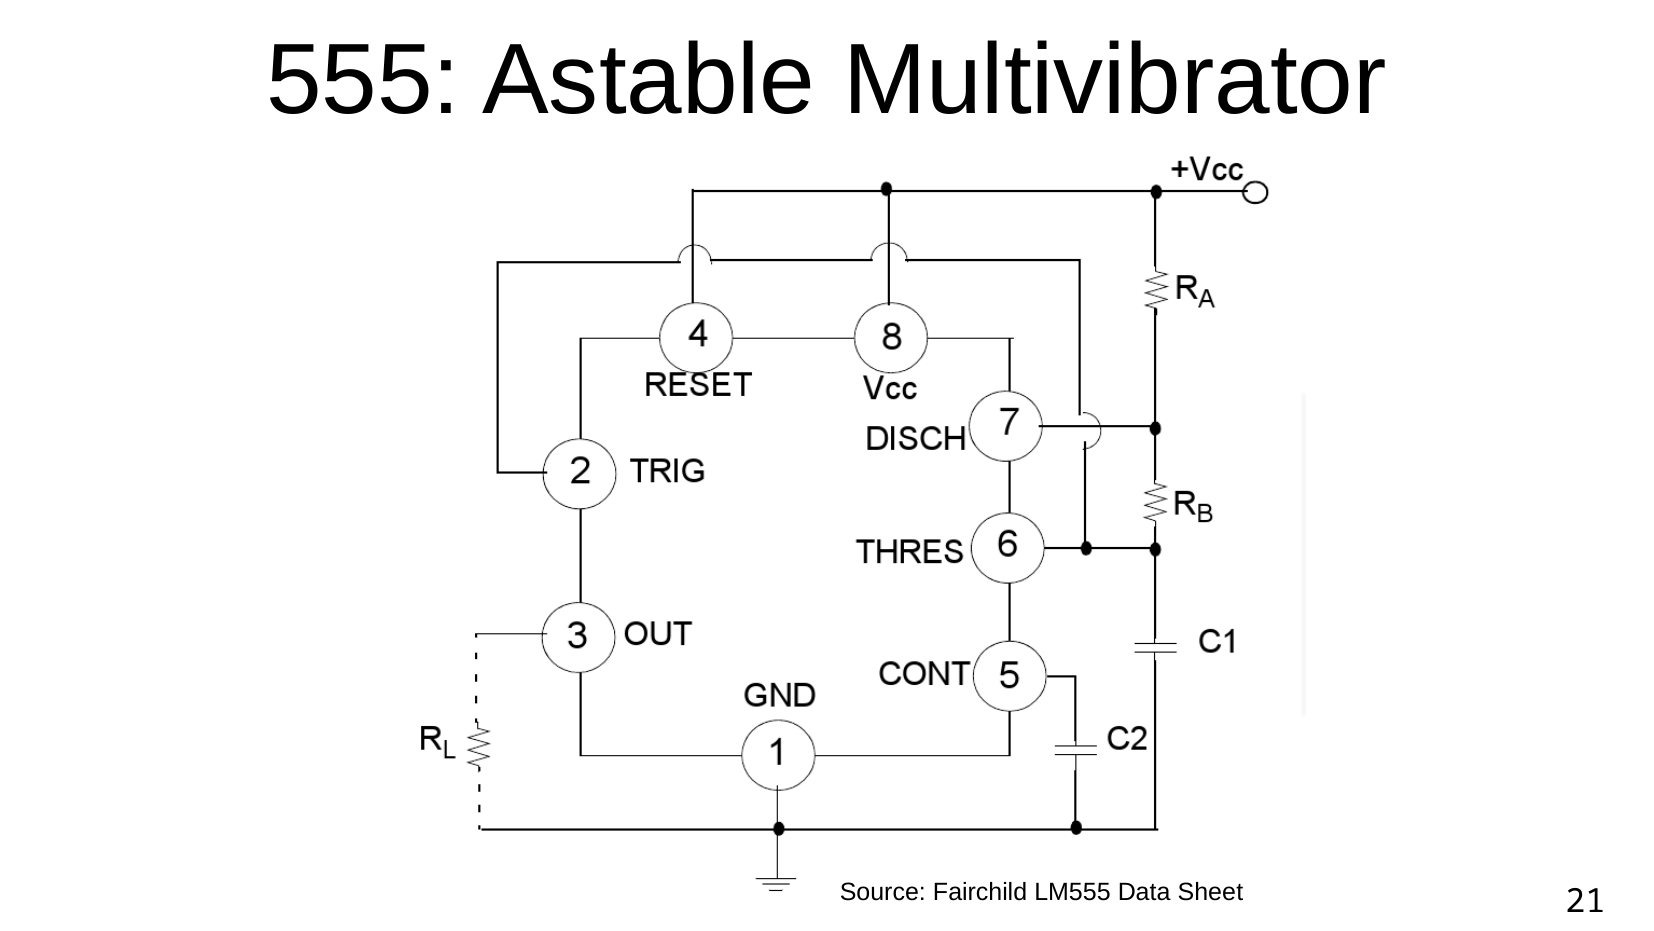

# 555: Astable Multivibrator
Source: Fairchild LM555 Data Sheet